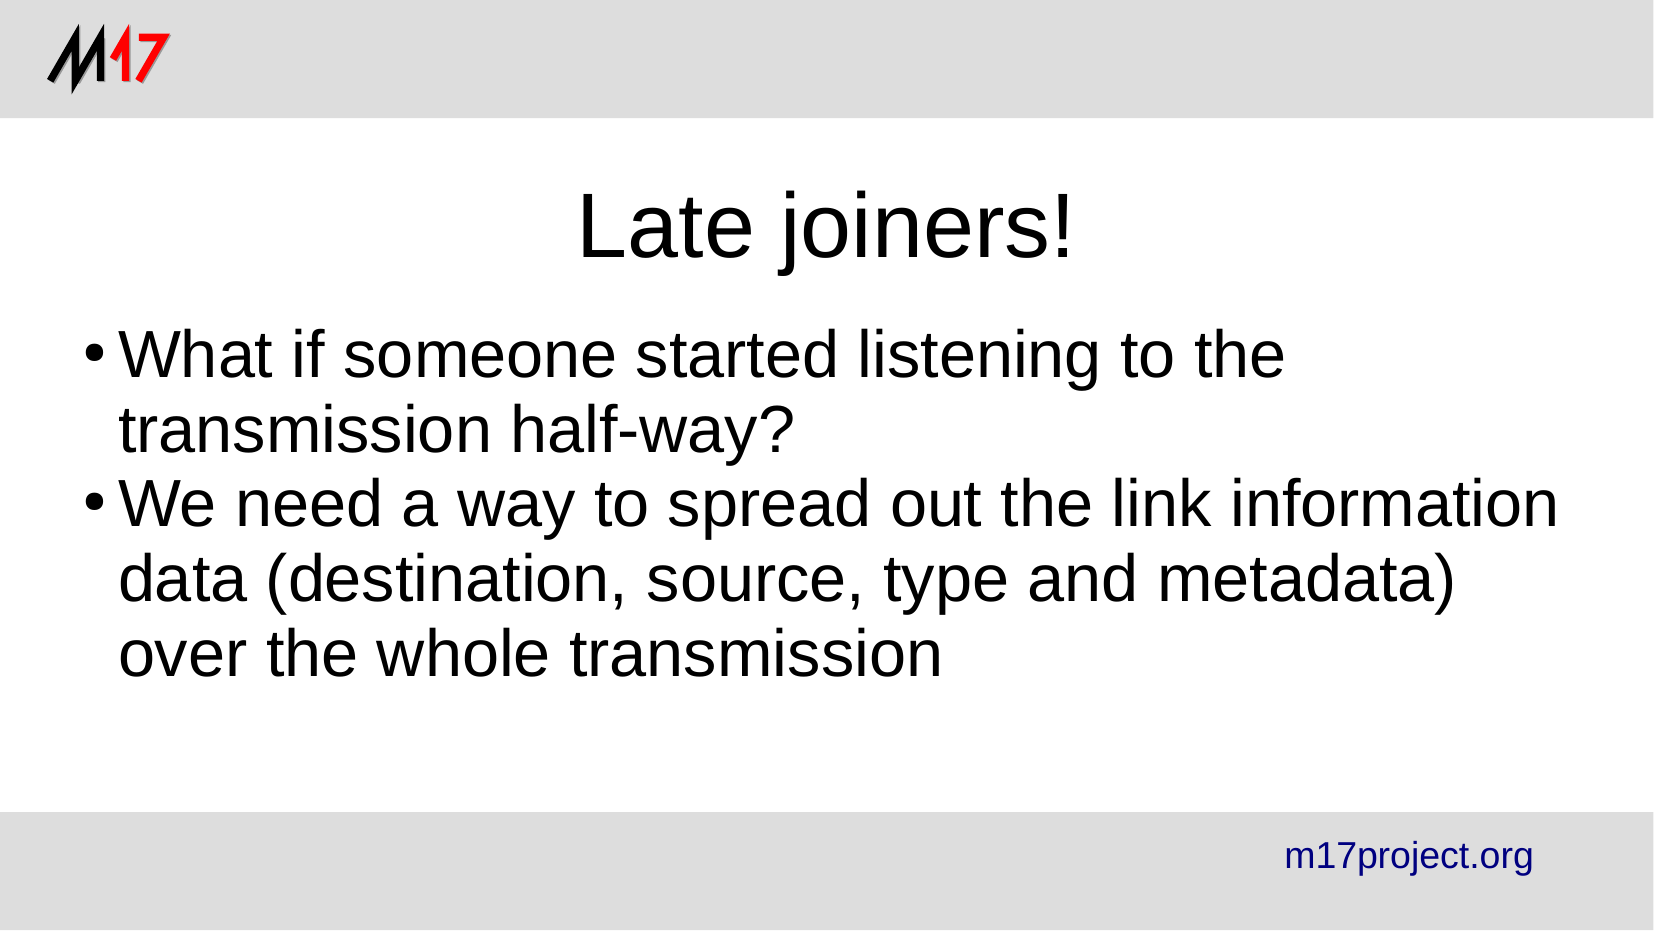

# Late joiners!
What if someone started listening to the transmission half-way?
We need a way to spread out the link information data (destination, source, type and metadata) over the whole transmission
m17project.org